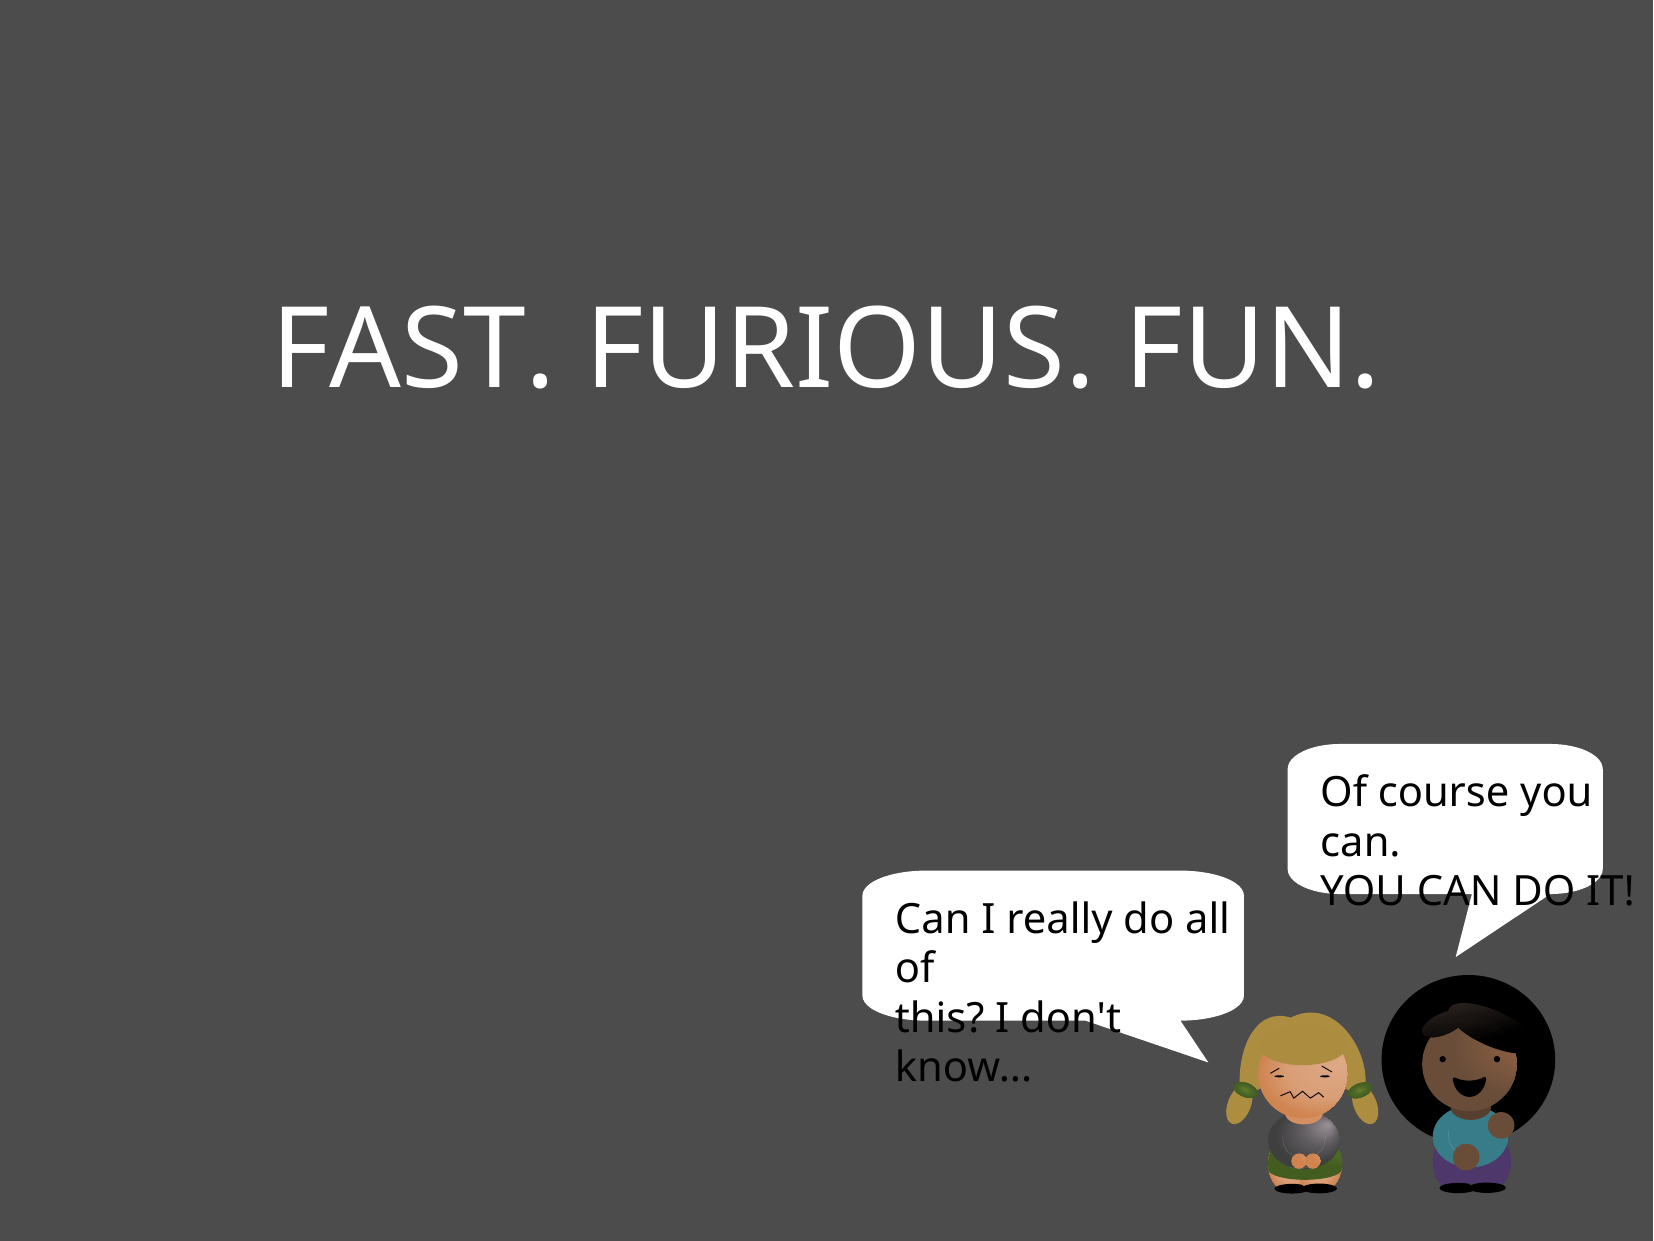

# FAST. FURIOUS. FUN.
Of course you can.
YOU CAN DO IT!
Can I really do all of
this? I don't know...